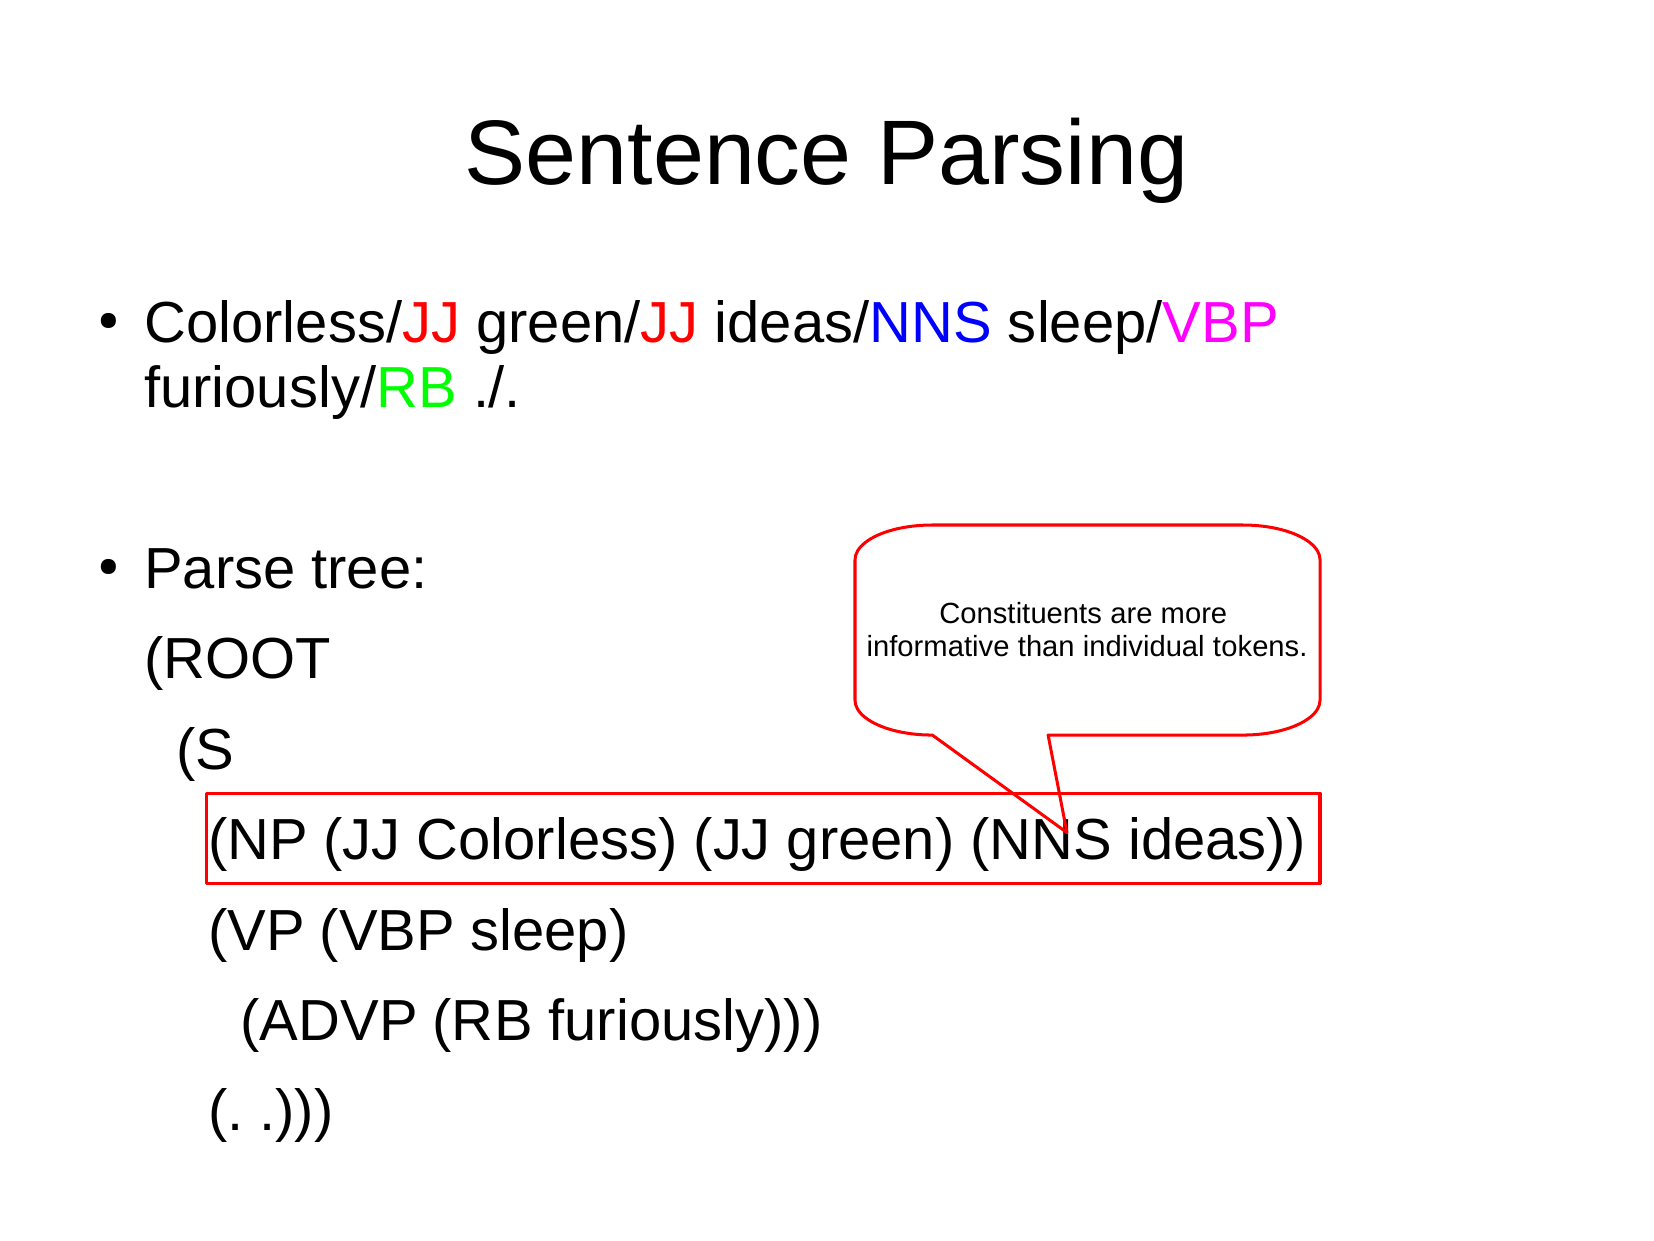

# Sentence Parsing
Colorless/JJ green/JJ ideas/NNS sleep/VBP furiously/RB ./.
Parse tree:
(ROOT
 (S
 (NP (JJ Colorless) (JJ green) (NNS ideas))
 (VP (VBP sleep)
 (ADVP (RB furiously)))
 (. .)))
Constituents are more
informative than individual tokens.